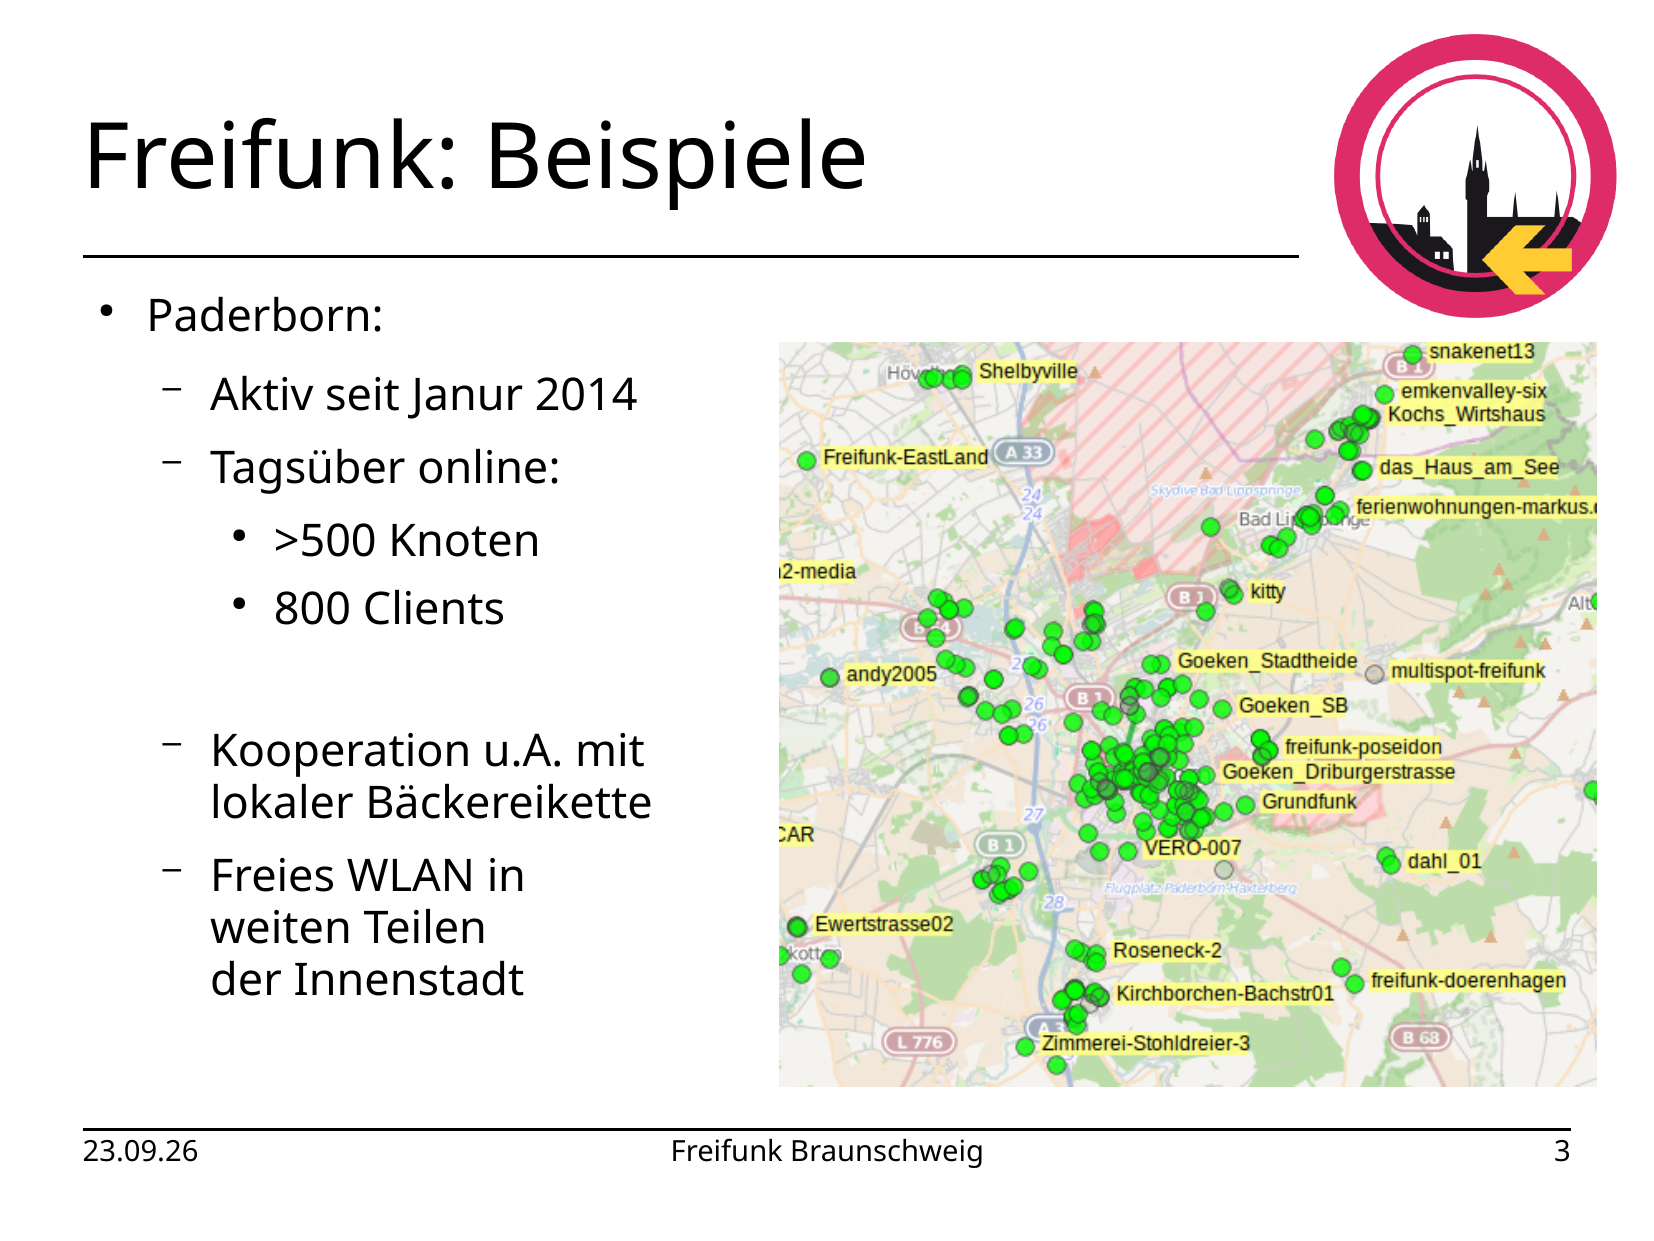

# Freifunk: Beispiele
Paderborn:
Aktiv seit Janur 2014
Tagsüber online:
>500 Knoten
800 Clients
Kooperation u.A. mit
lokaler Bäckereikette
Freies WLAN in
weiten Teilen
der Innenstadt
Freifunk Braunschweig
3